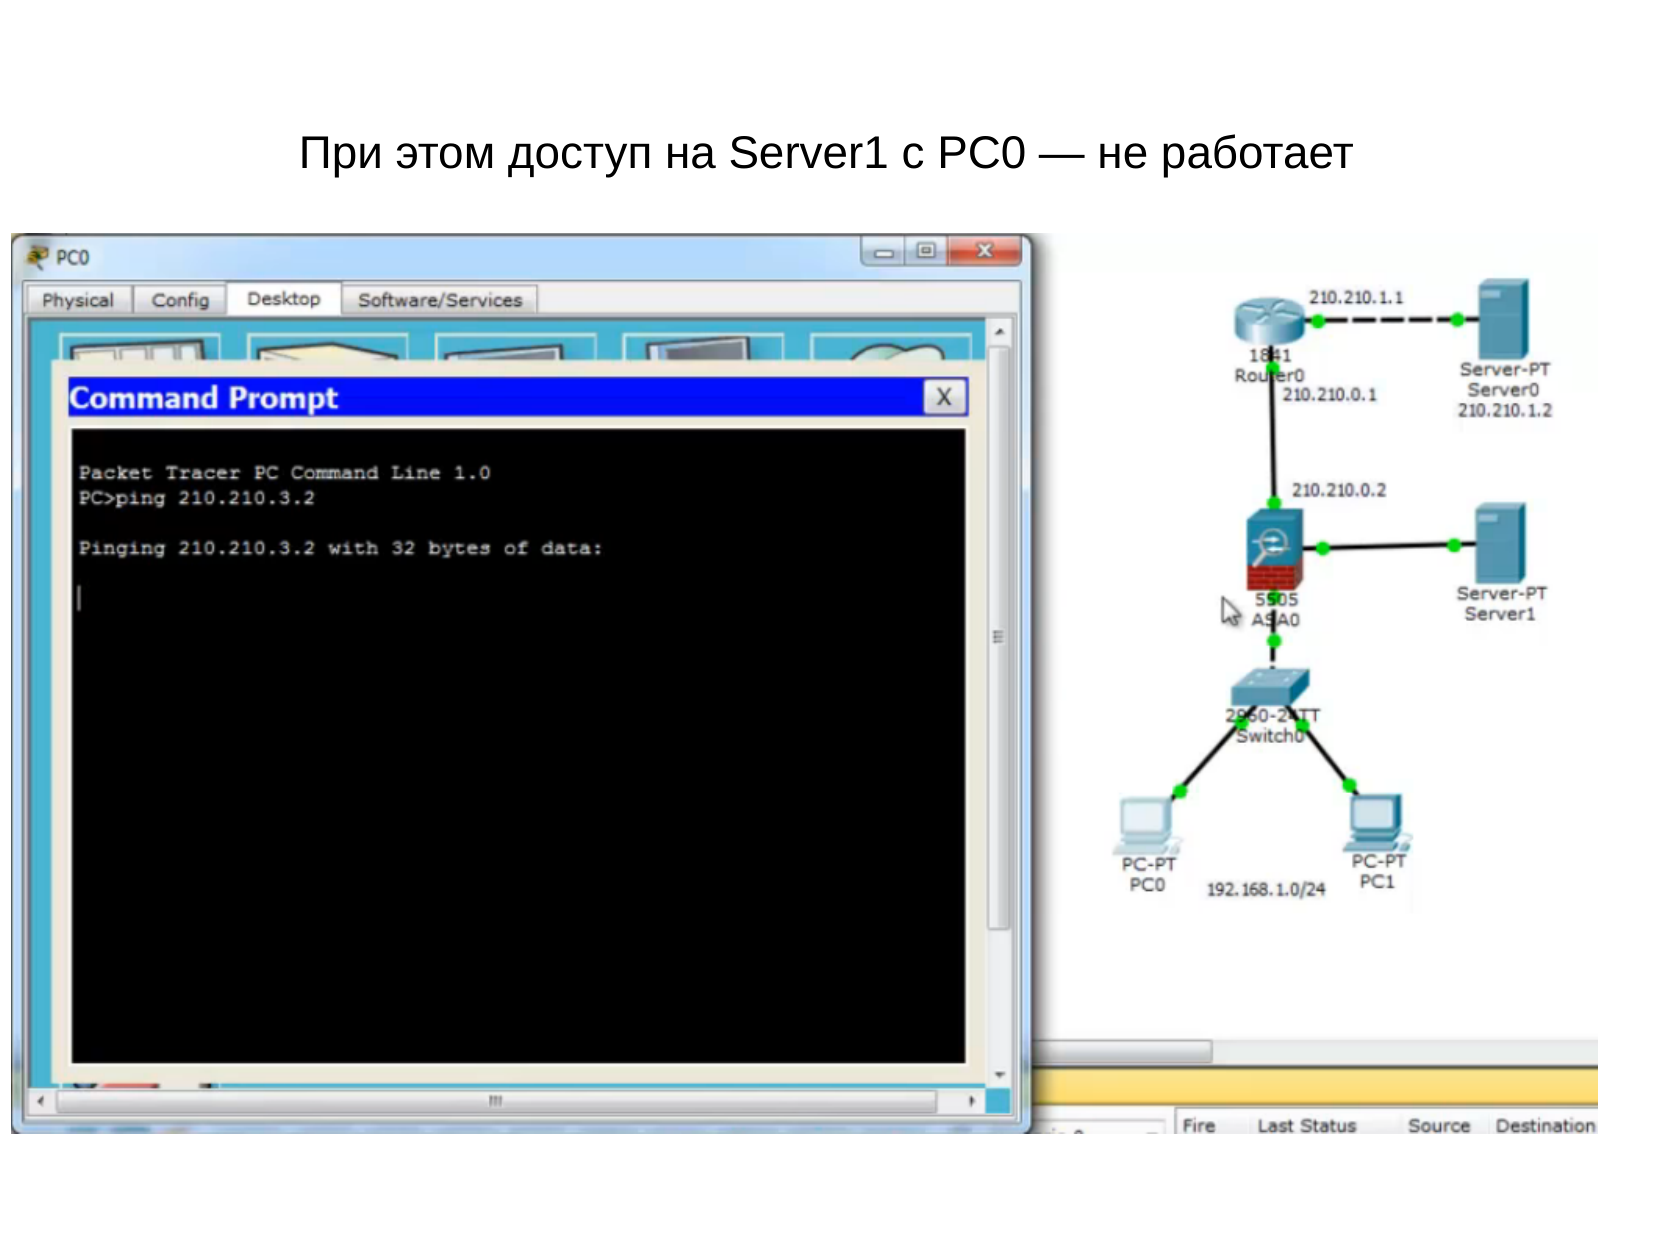

# При этом доступ на Server1 с PC0 — не работает